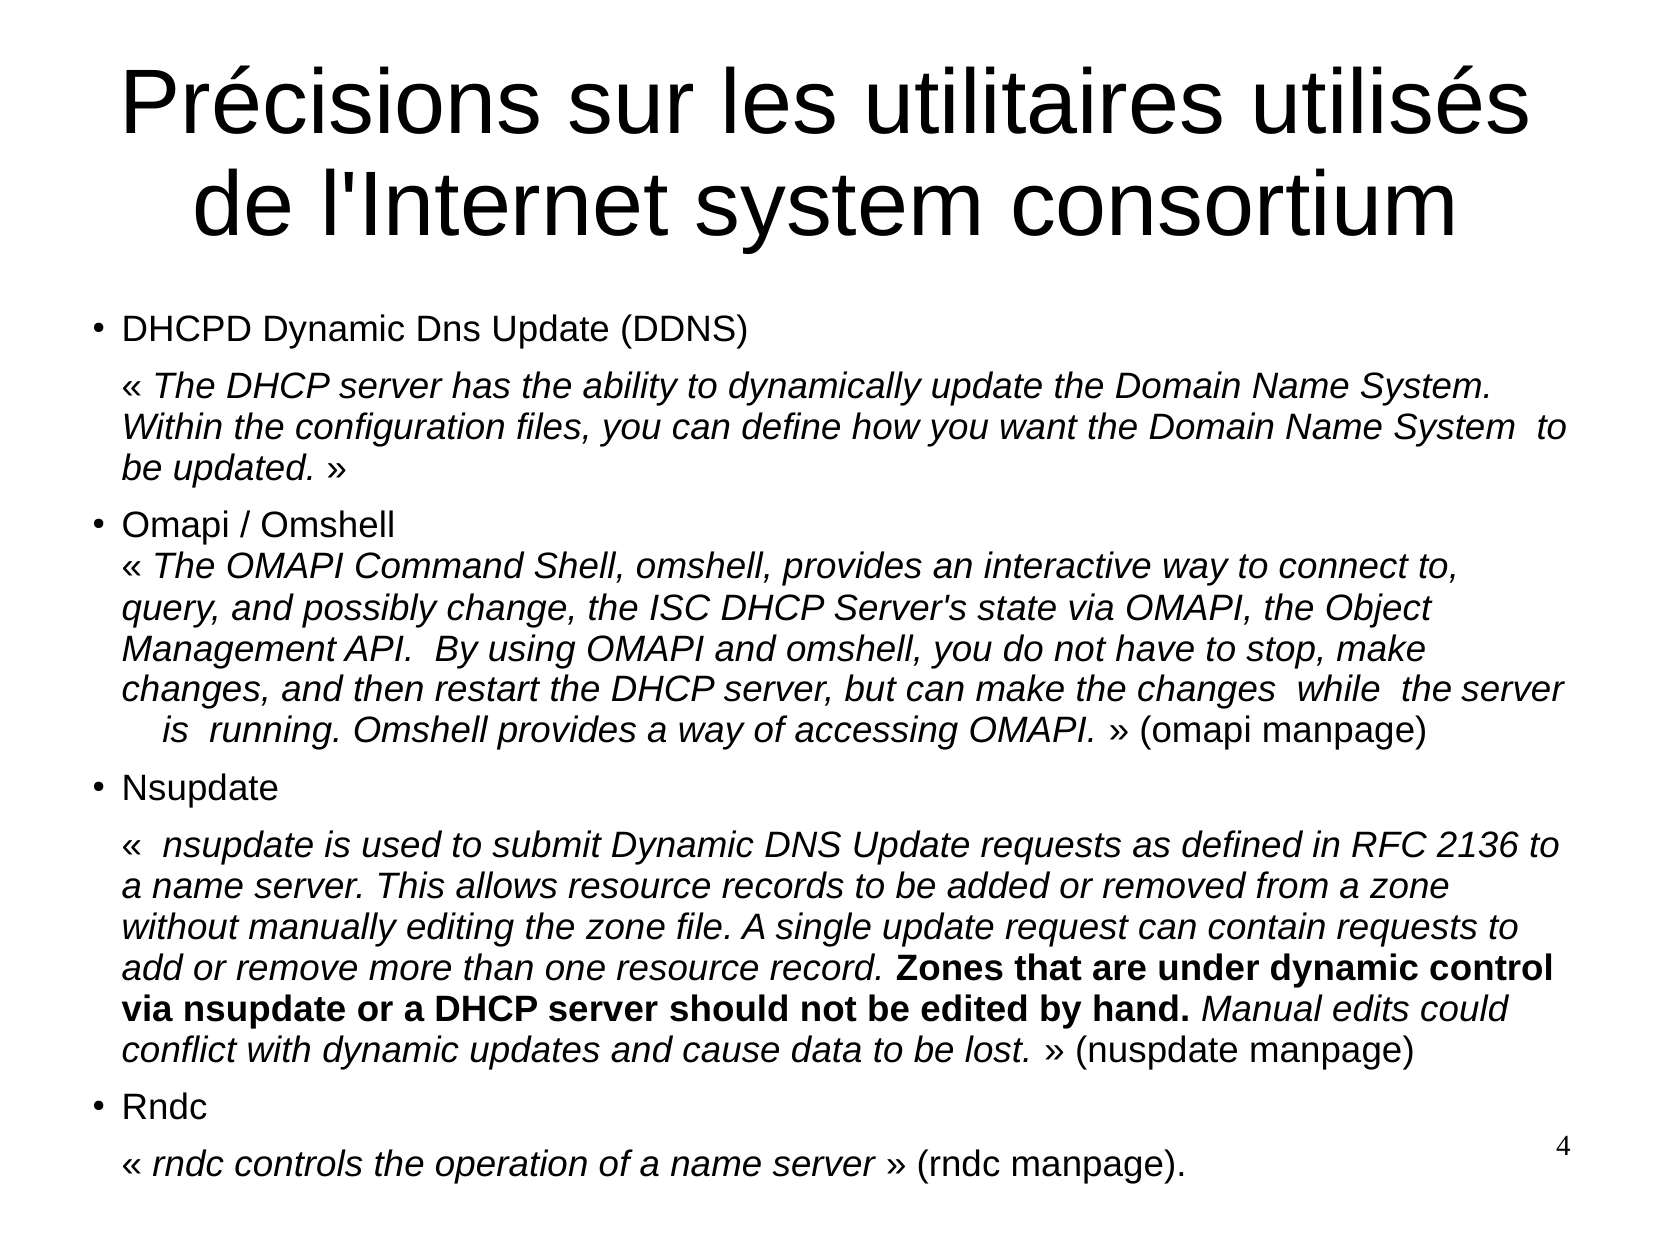

# Précisions sur les utilitaires utilisés de l'Internet system consortium
DHCPD Dynamic Dns Update (DDNS)
« The DHCP server has the ability to dynamically update the Domain Name System. Within the configuration files, you can define how you want the Domain Name System to be updated. »
Omapi / Omshell
« The OMAPI Command Shell, omshell, provides an interactive way to connect to, query, and possibly change, the ISC DHCP Server's state via OMAPI, the Object Management API. By using OMAPI and omshell, you do not have to stop, make changes, and then restart the DHCP server, but can make the changes while the	server	is running. Omshell provides a way of accessing OMAPI. » (omapi manpage)
Nsupdate
«  nsupdate is used to submit Dynamic DNS Update requests as defined in RFC 2136 to a name server. This allows resource records to be added or removed from a zone without manually editing the zone file. A single update request can contain requests to add or remove more than one resource record. Zones that are under dynamic control via nsupdate or a DHCP server should not be edited by hand. Manual edits could conflict with dynamic updates and cause data to be lost. » (nuspdate manpage)
Rndc
« rndc controls the operation of a name server » (rndc manpage).
4